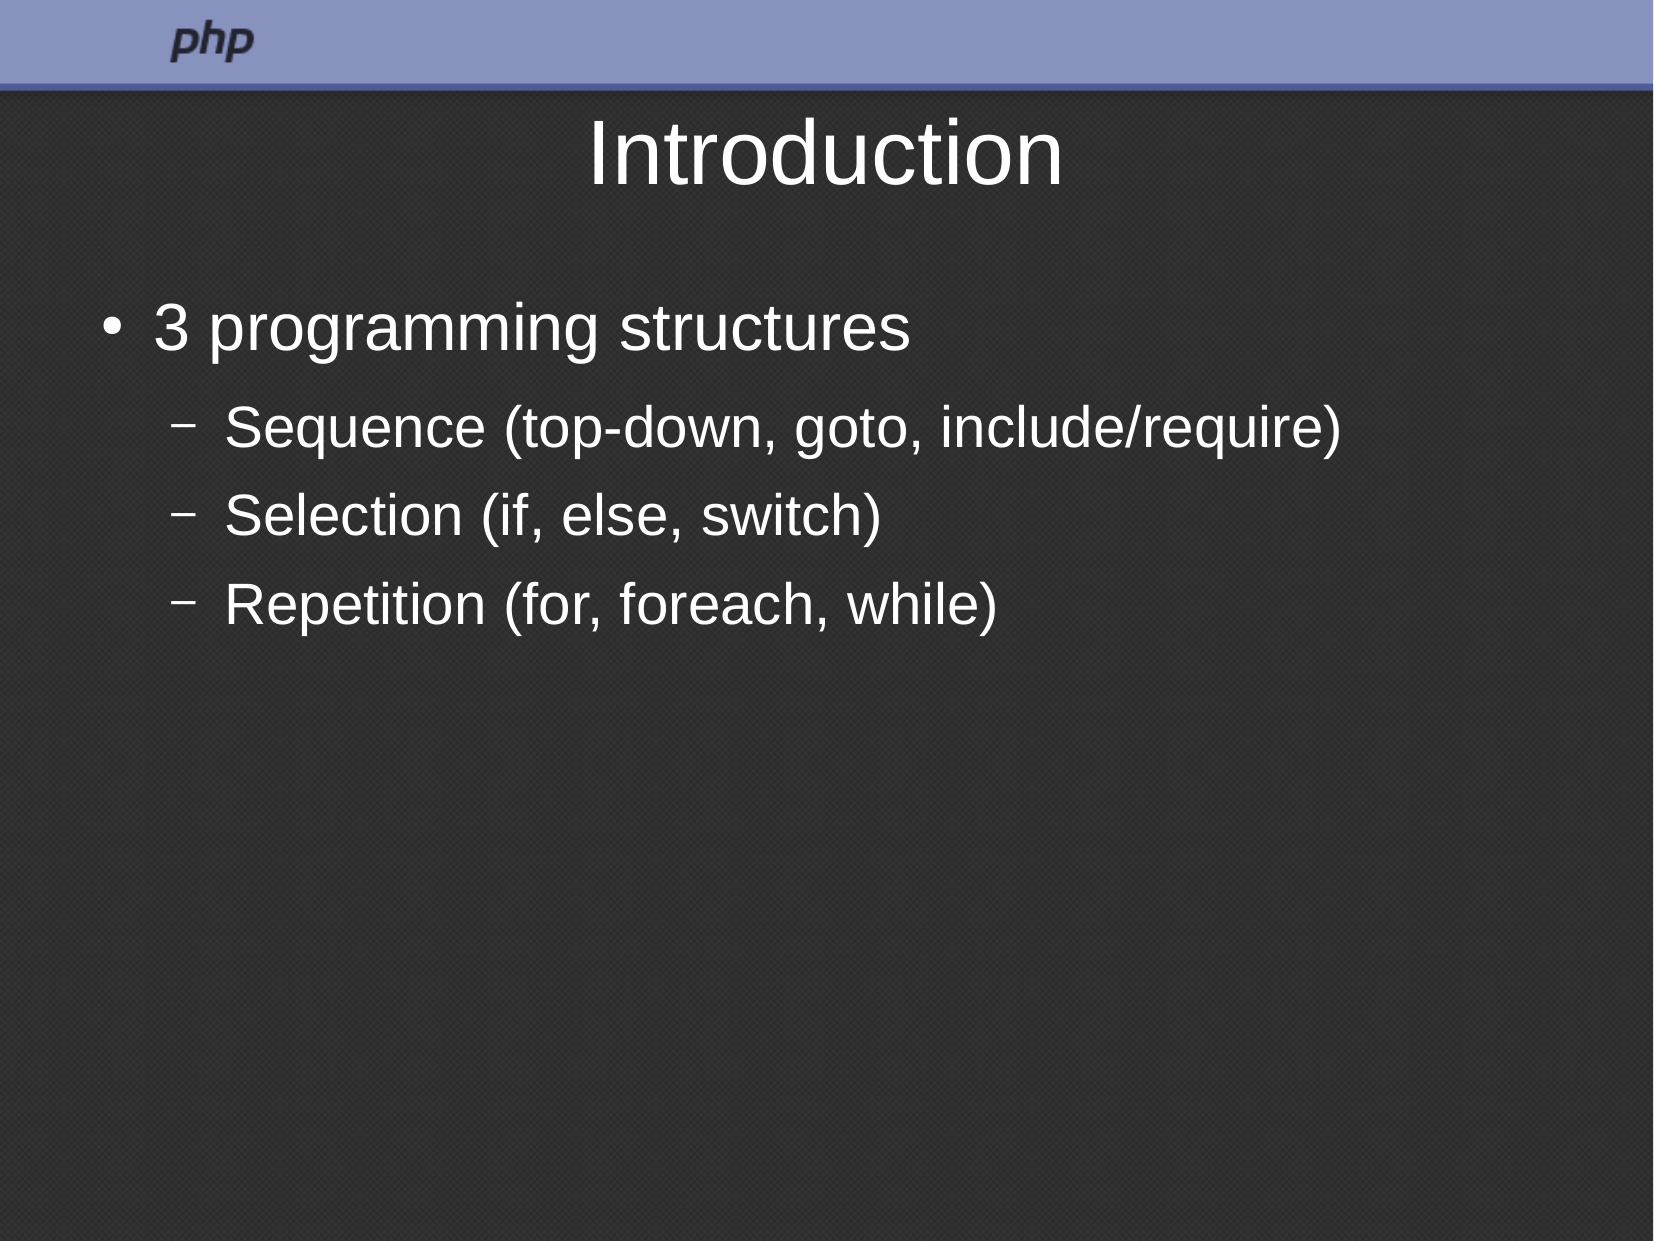

# Introduction
3 programming structures
Sequence (top-down, goto, include/require)
Selection (if, else, switch)
Repetition (for, foreach, while)